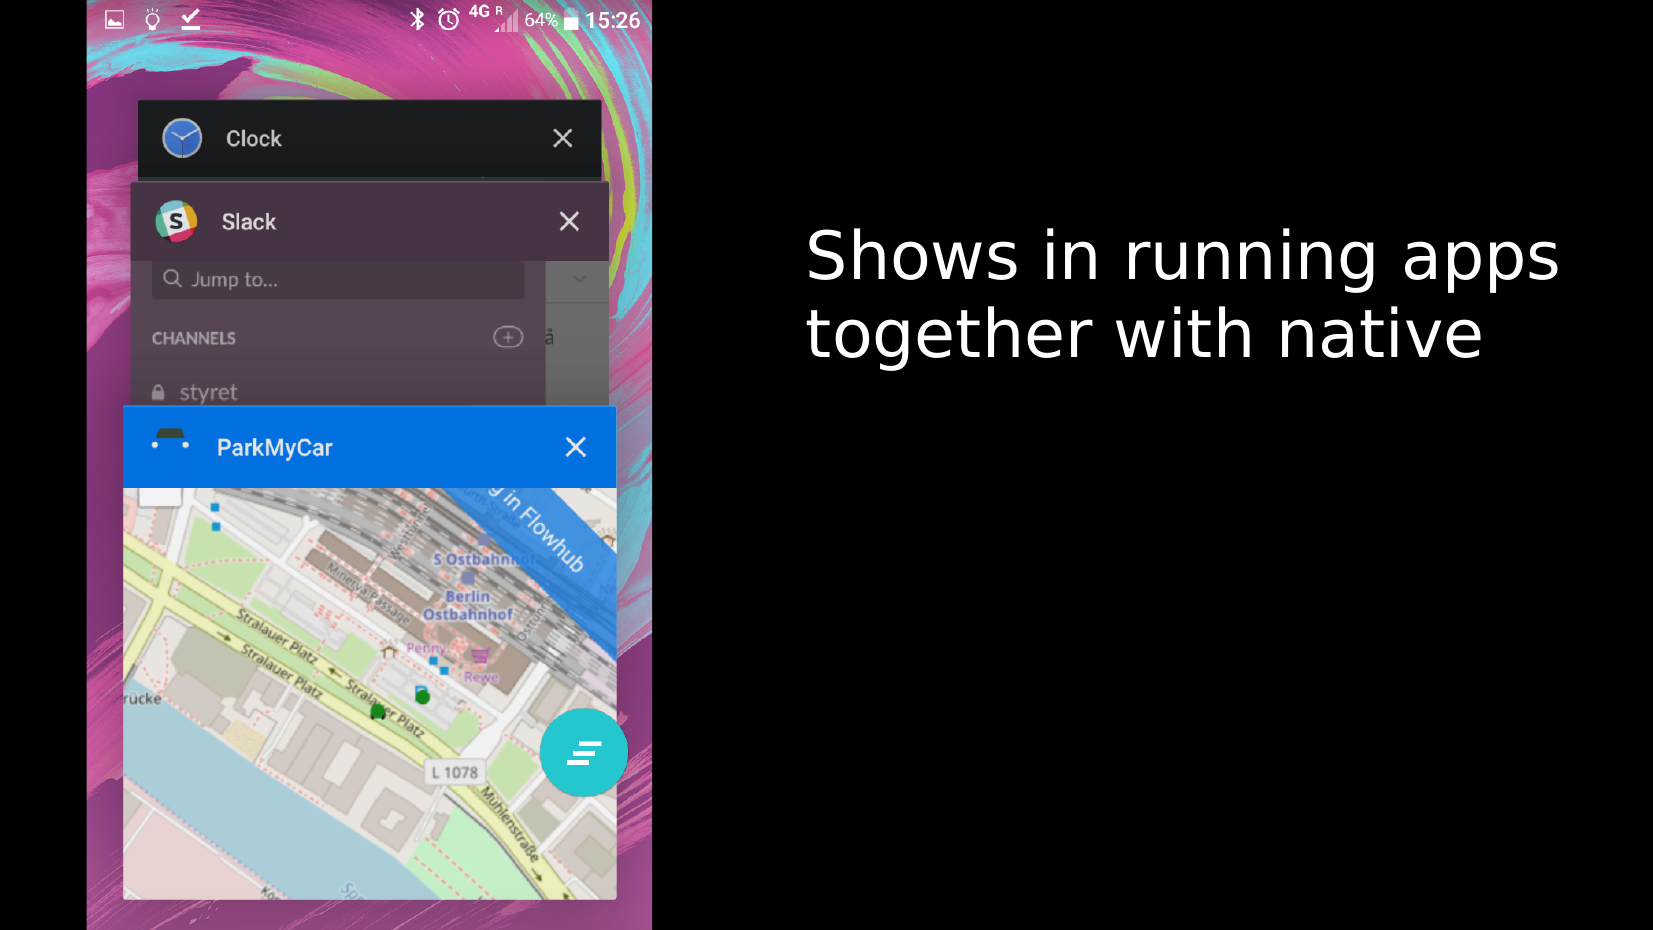

#
Shows in running apps together with native